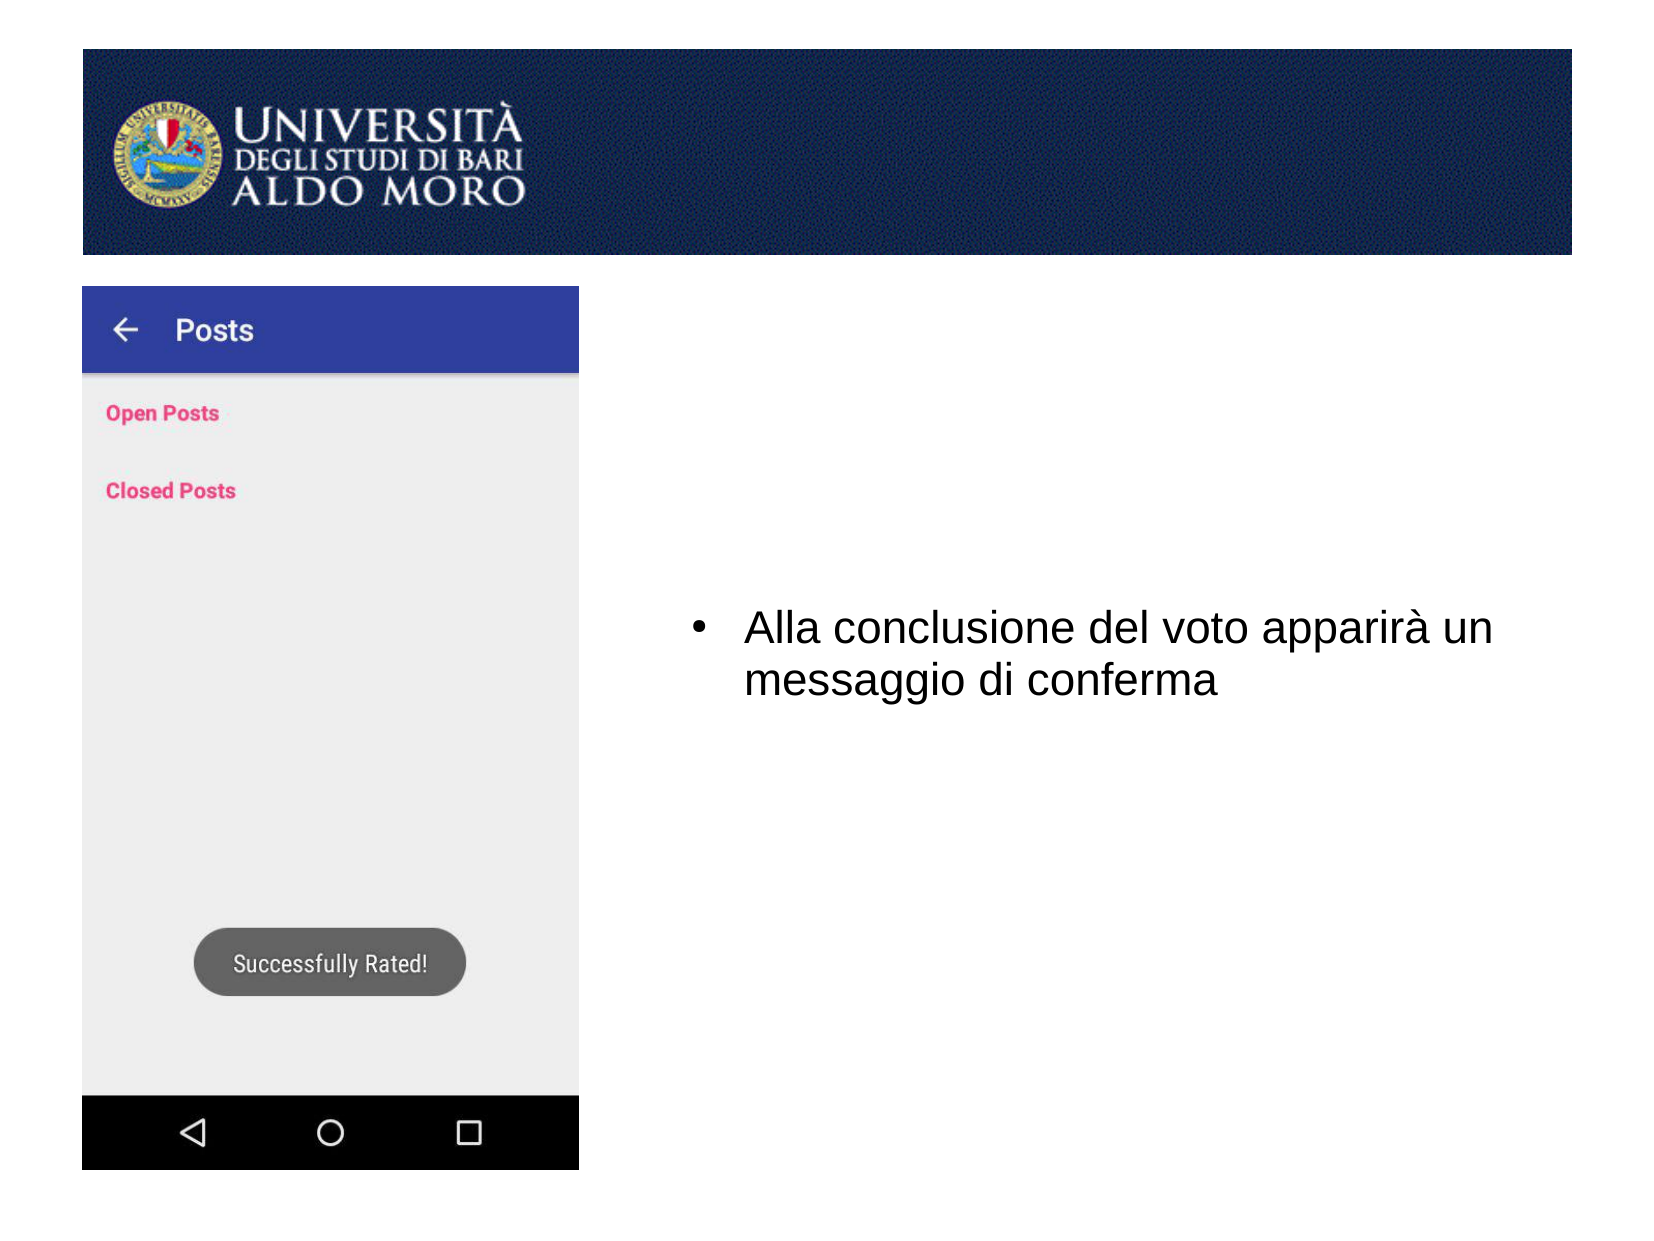

#
Alla conclusione del voto apparirà un messaggio di conferma